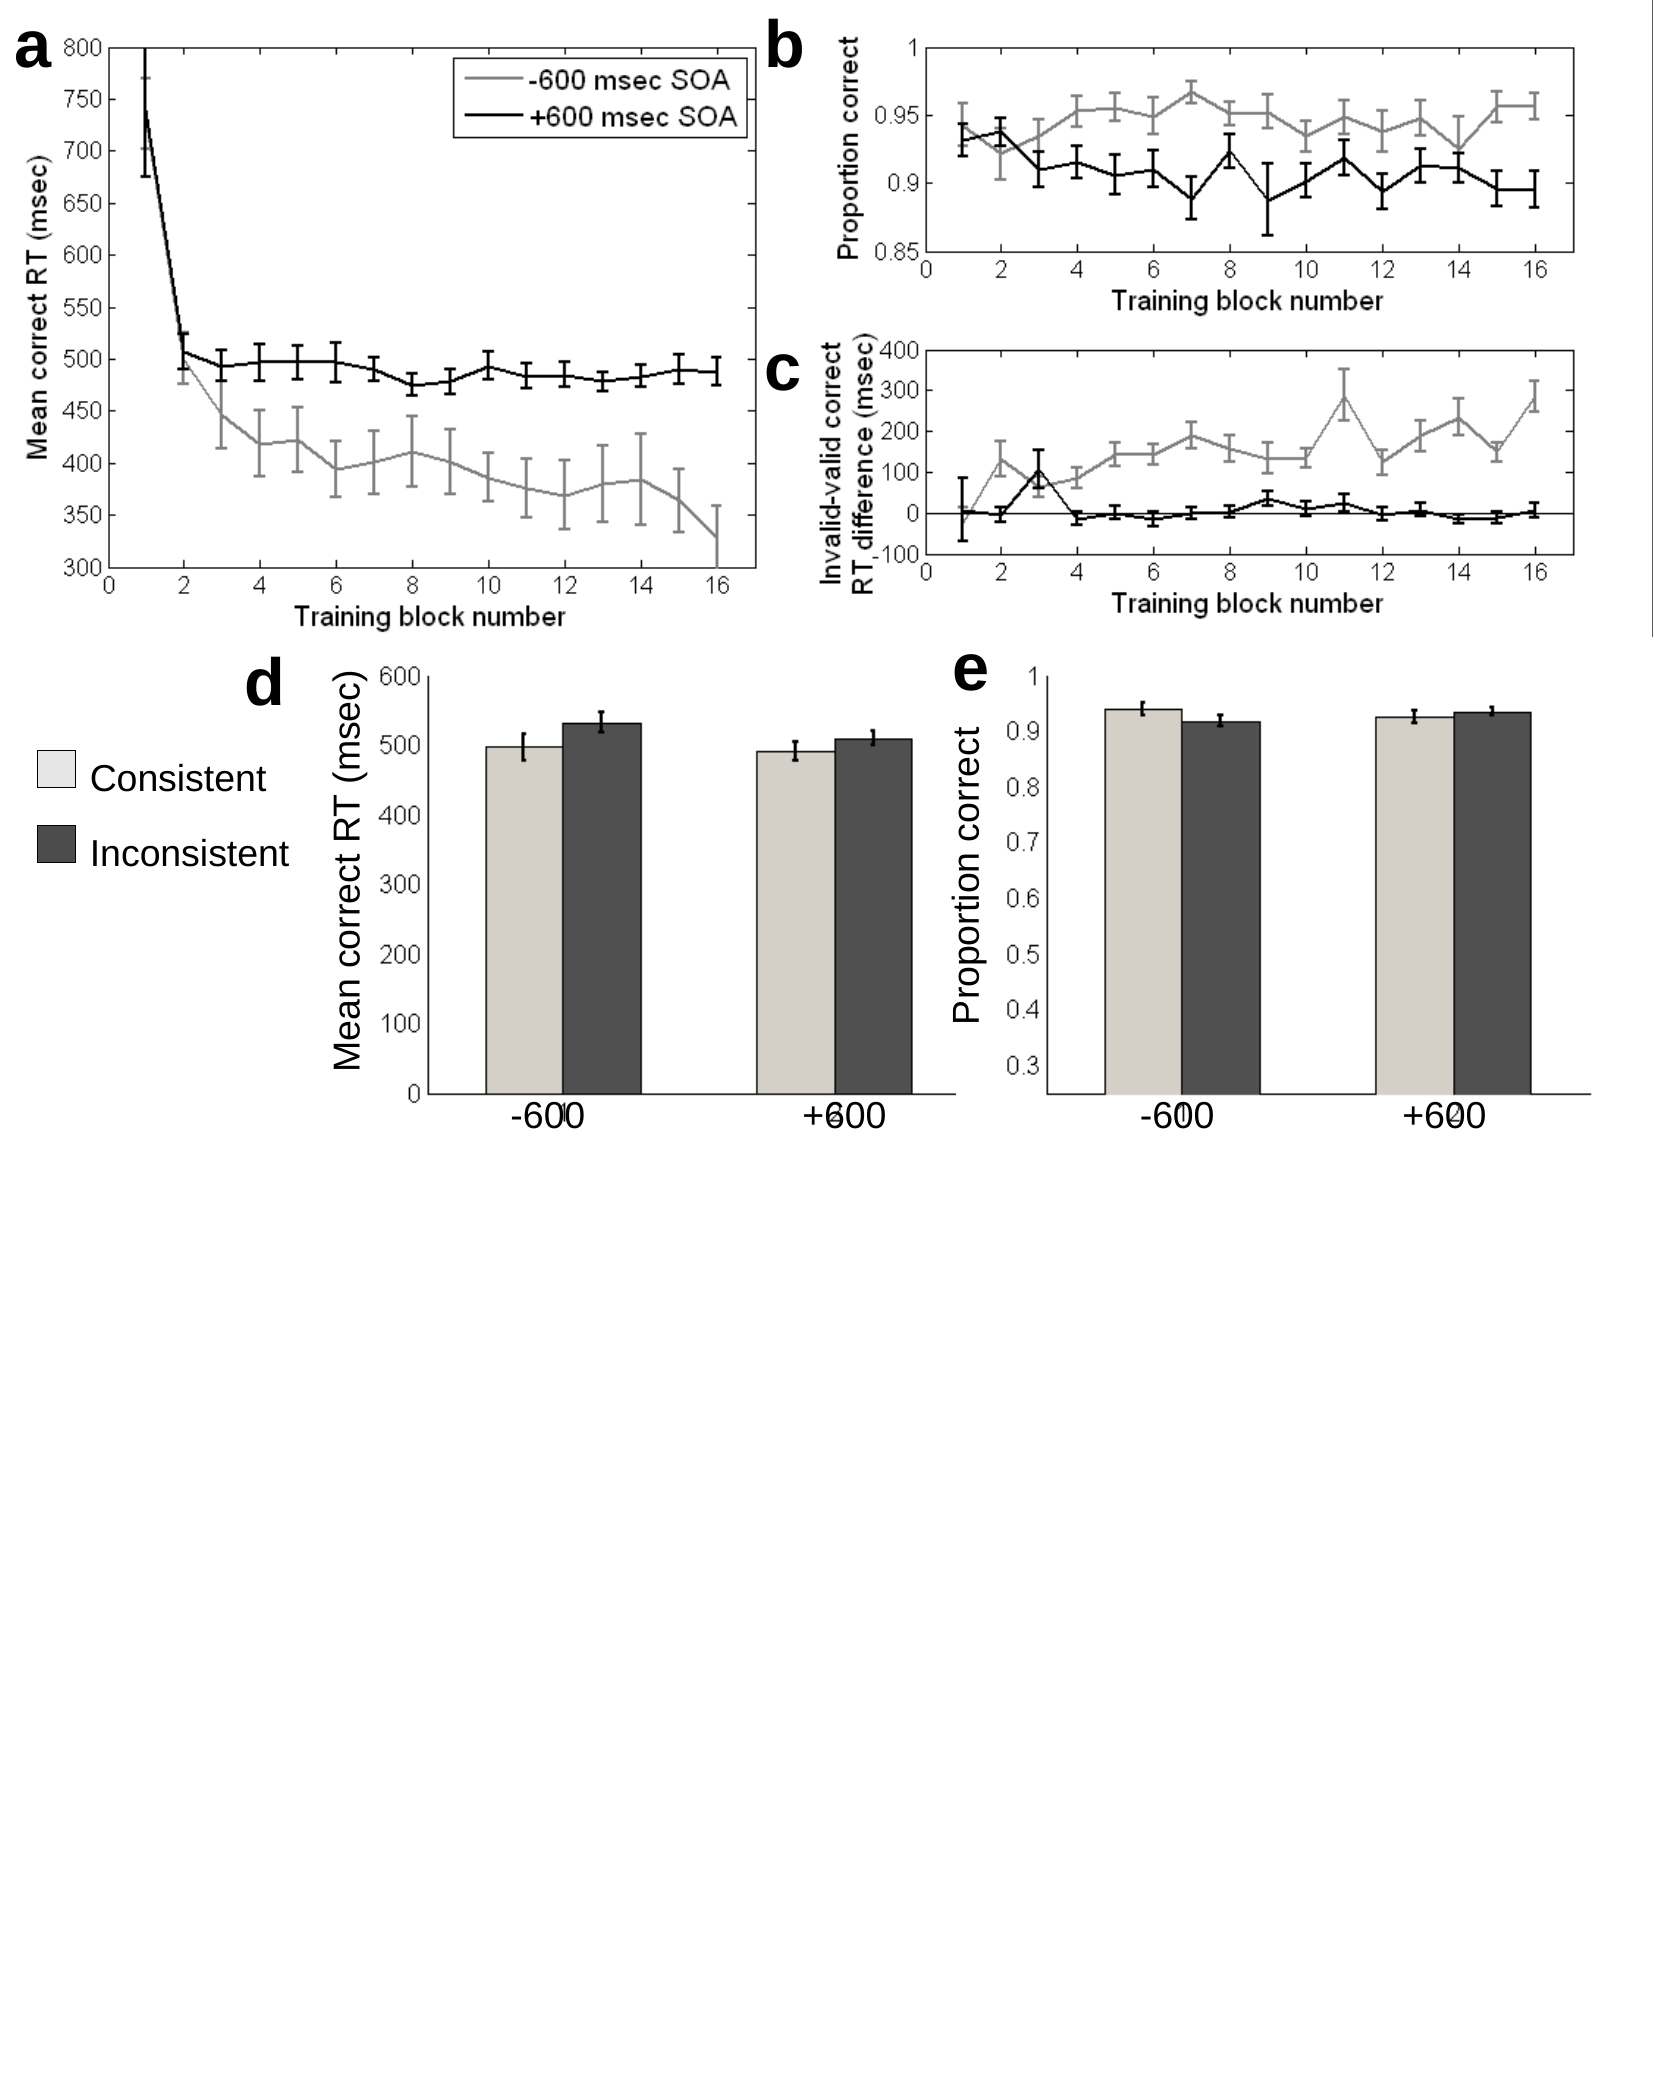

b
a
c
e
d
Consistent
Inconsistent
Mean correct RT (msec)
Proportion correct
-600
+600
-600
+600